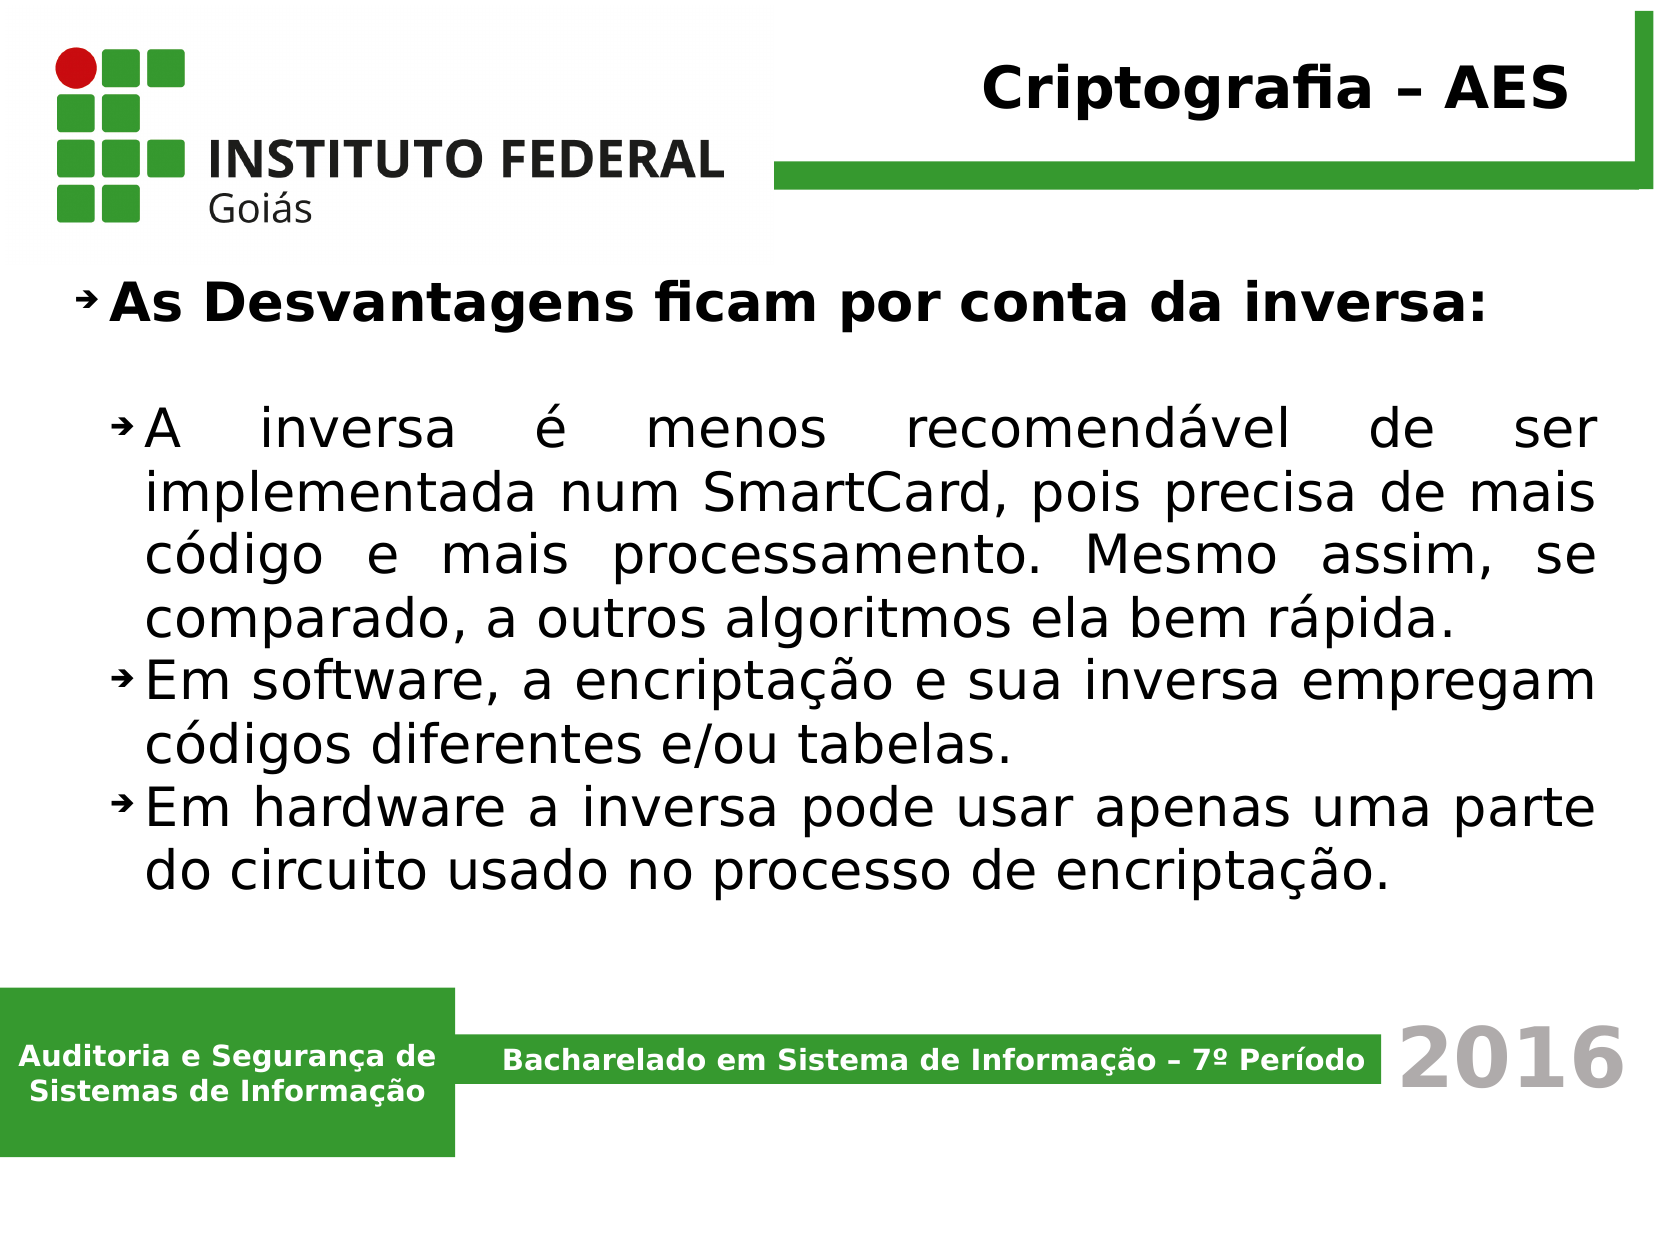

Criptografia – AES
As Desvantagens ficam por conta da inversa:
A inversa é menos recomendável de ser implementada num SmartCard, pois precisa de mais código e mais processamento. Mesmo assim, se comparado, a outros algoritmos ela bem rápida.
Em software, a encriptação e sua inversa empregam códigos diferentes e/ou tabelas.
Em hardware a inversa pode usar apenas uma parte do circuito usado no processo de encriptação.
Auditoria e Segurança de Sistemas de Informação
2016
Bacharelado em Sistema de Informação – 7º Período